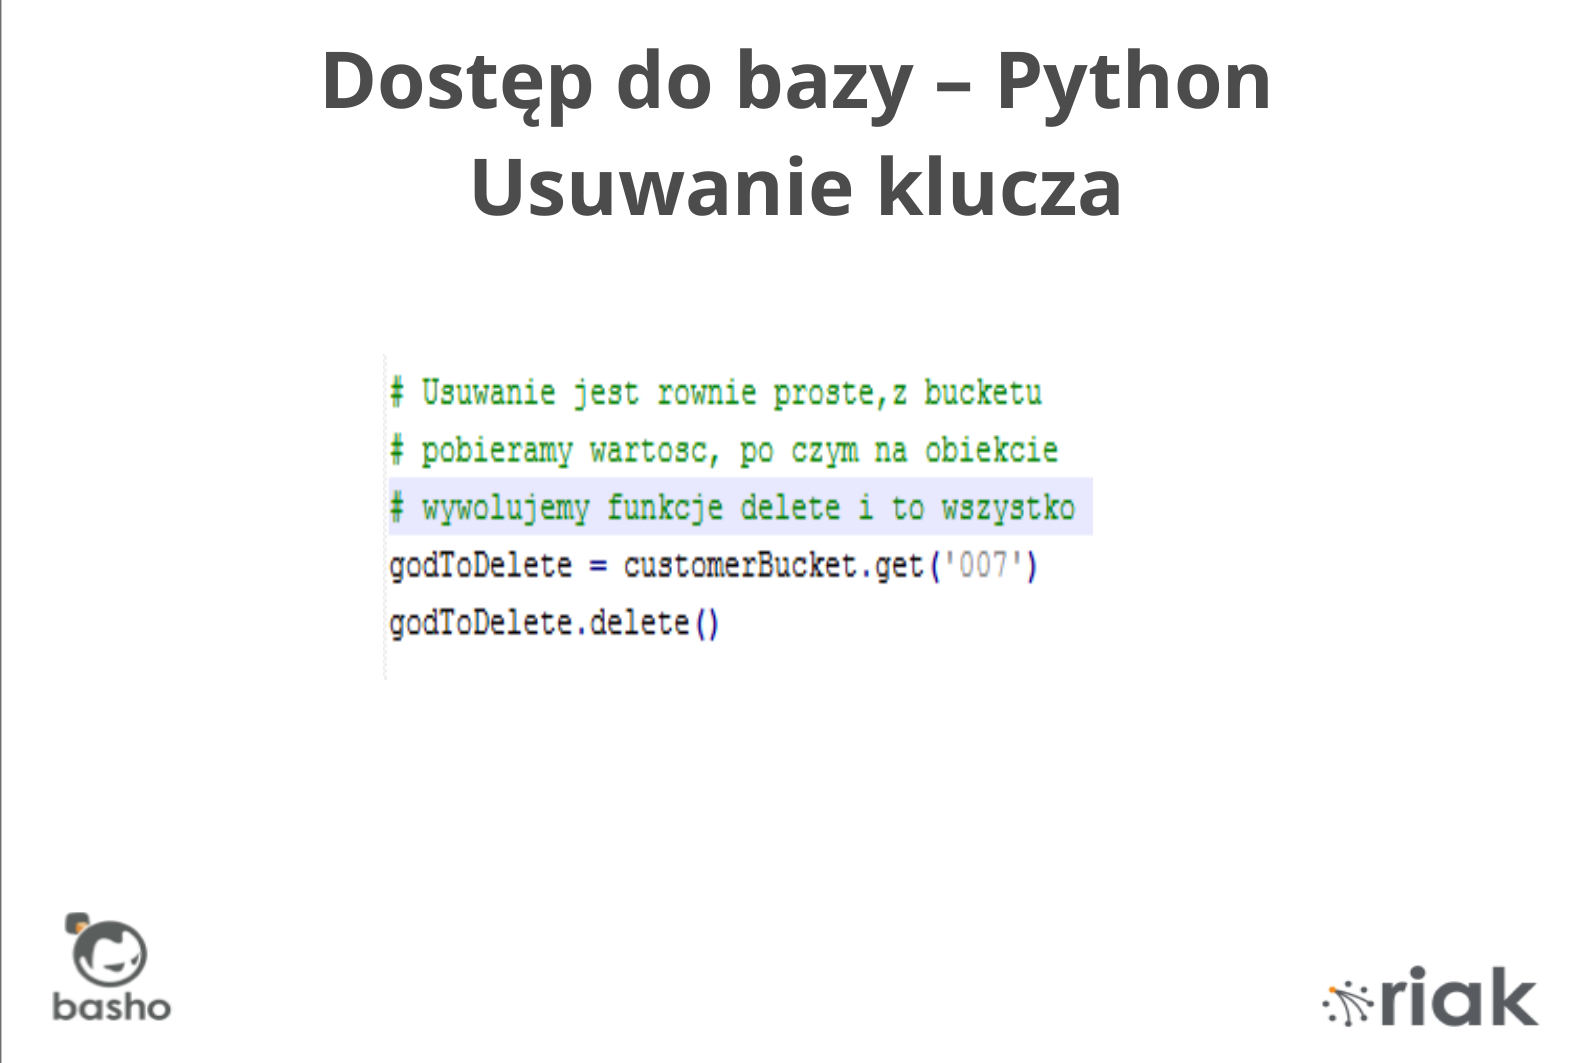

# Dostęp do bazy – Python Usuwanie klucza
30